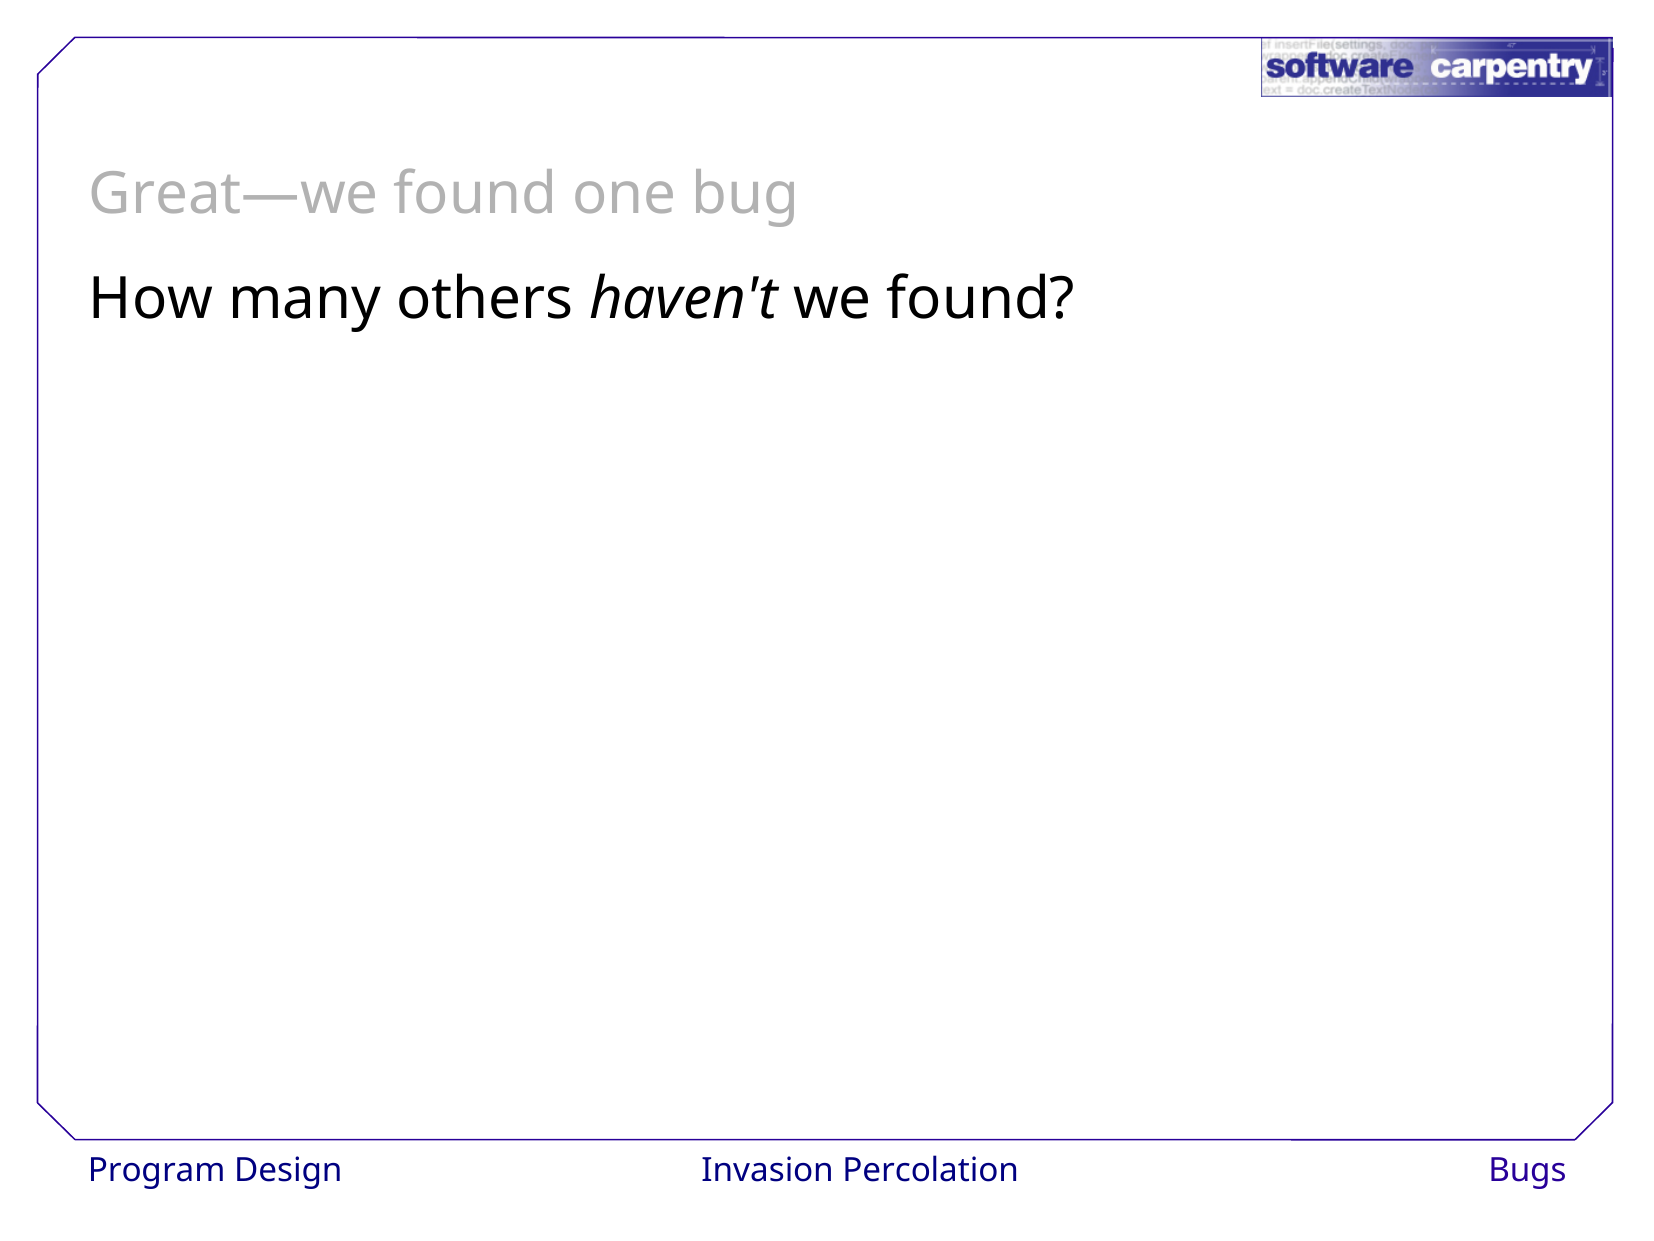

Great—we found one bug
How many others haven't we found?